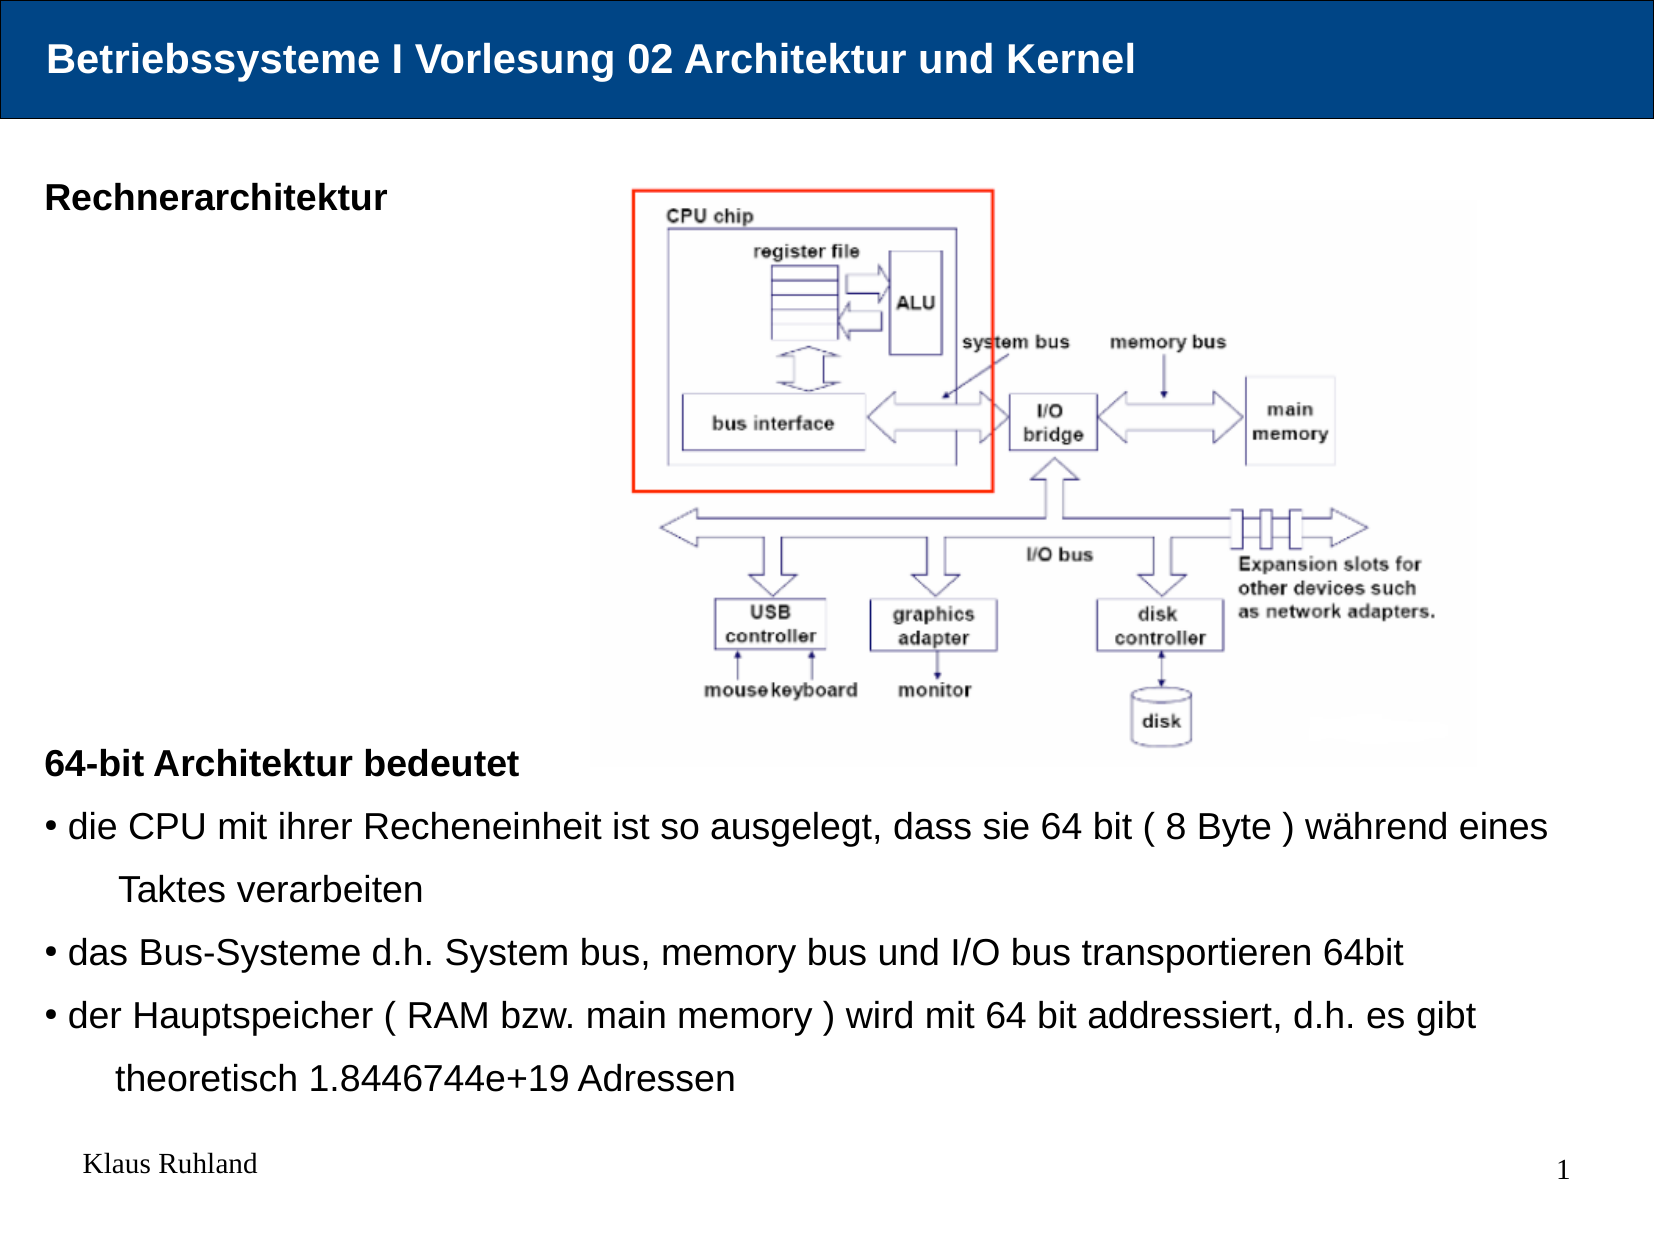

Rechnerarchitektur
64-bit Architektur bedeutet
 die CPU mit ihrer Recheneinheit ist so ausgelegt, dass sie 64 bit ( 8 Byte ) während eines 	Taktes verarbeiten
 das Bus-Systeme d.h. System bus, memory bus und I/O bus transportieren 64bit
 der Hauptspeicher ( RAM bzw. main memory ) wird mit 64 bit addressiert, d.h. es gibt
theoretisch 1.8446744e+19 Adressen
1